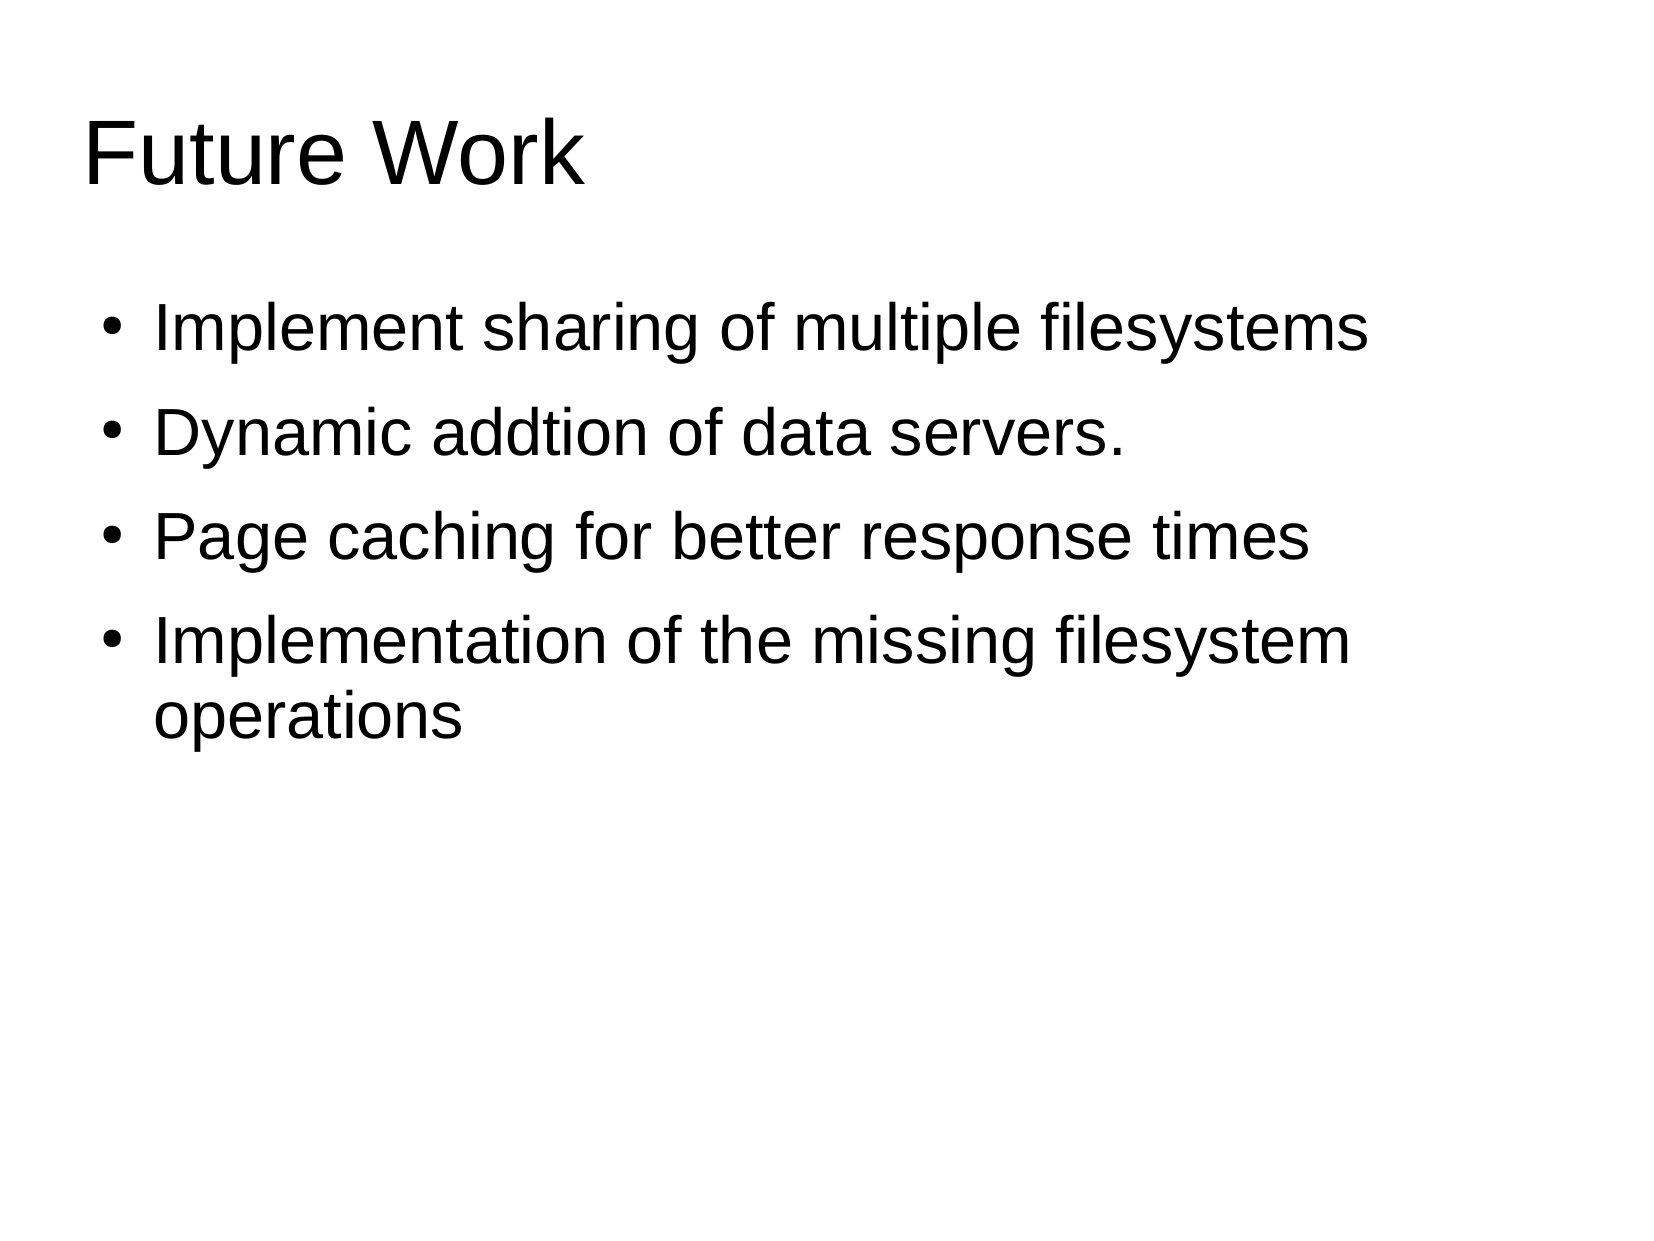

# Future Work
Implement sharing of multiple filesystems
Dynamic addtion of data servers.
Page caching for better response times
Implementation of the missing filesystem operations